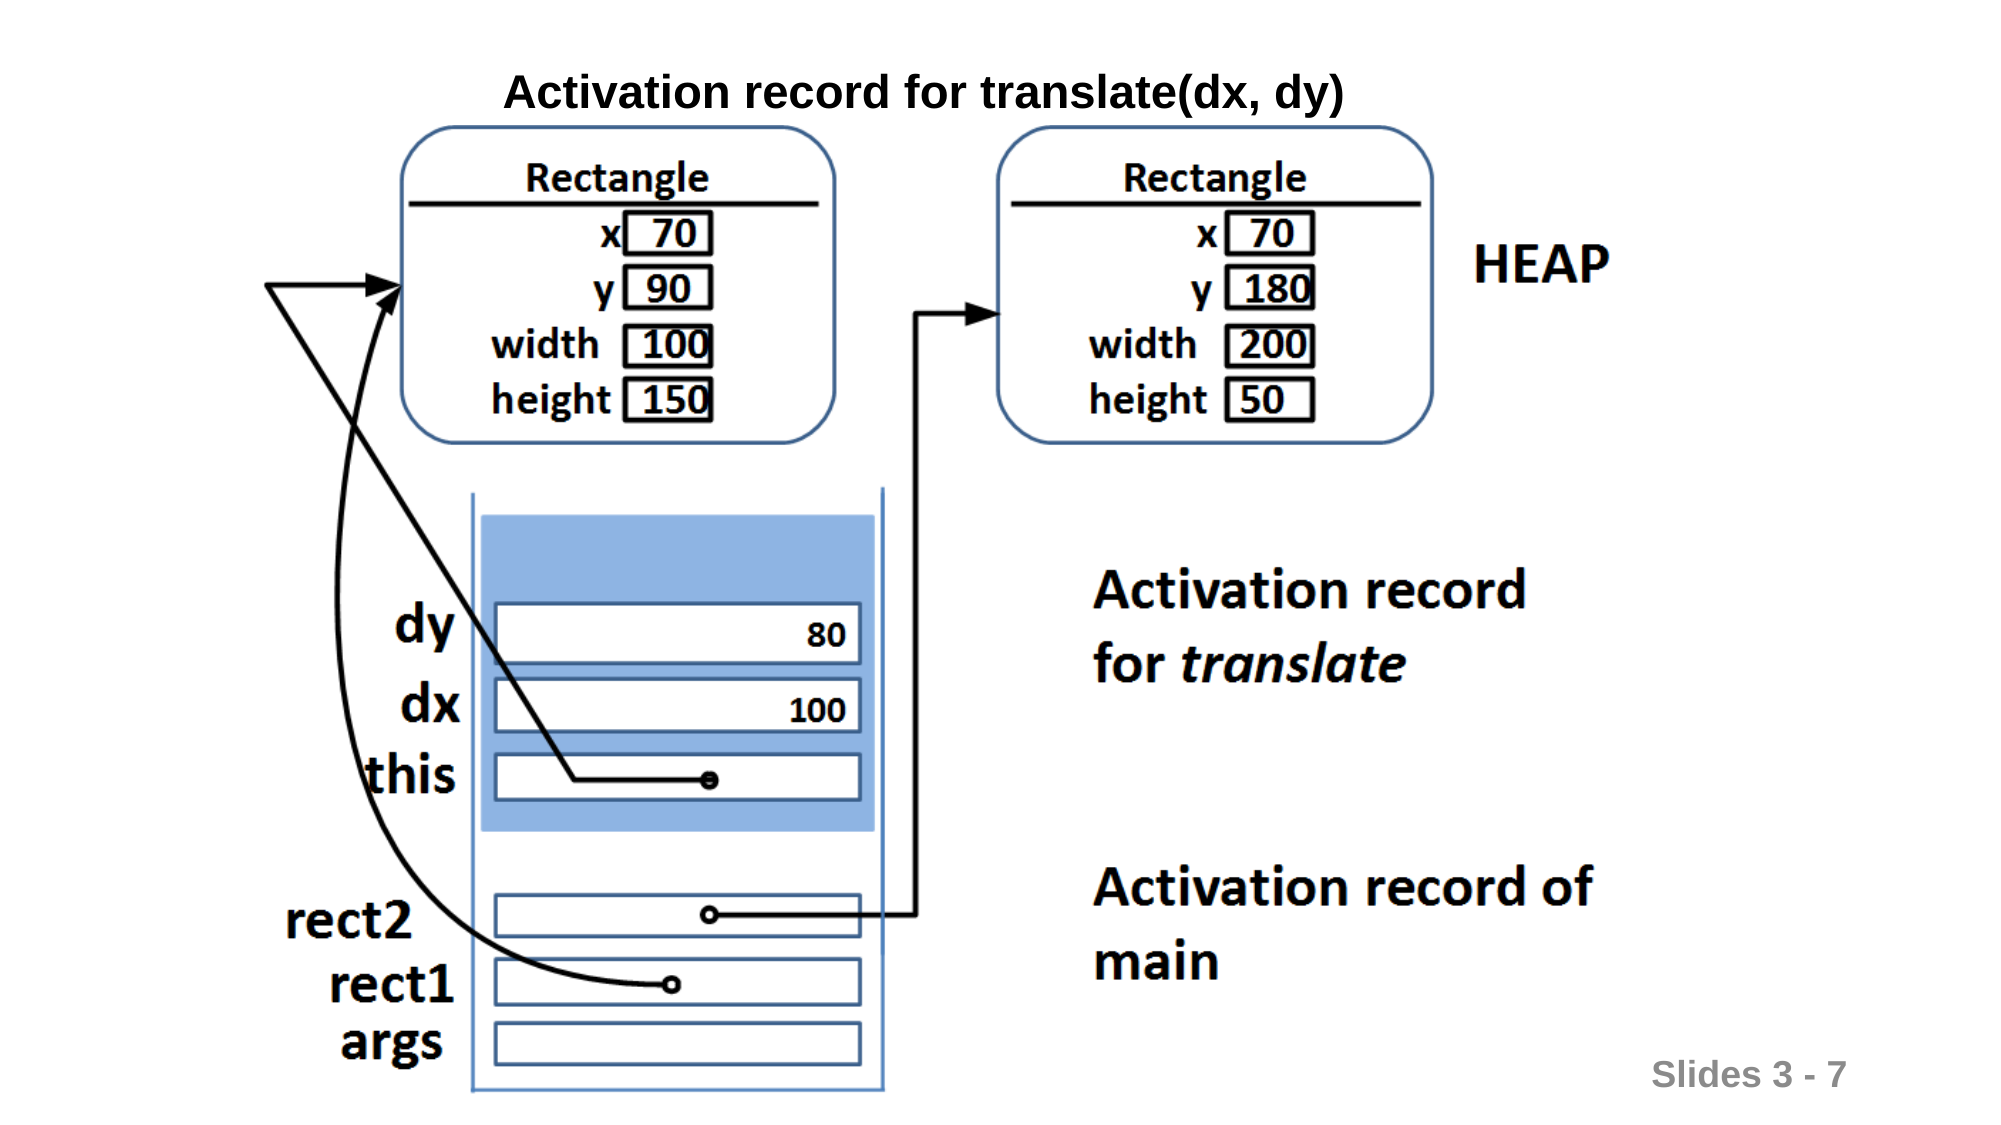

# Activation record for translate(dx, dy)
Slides 3 -